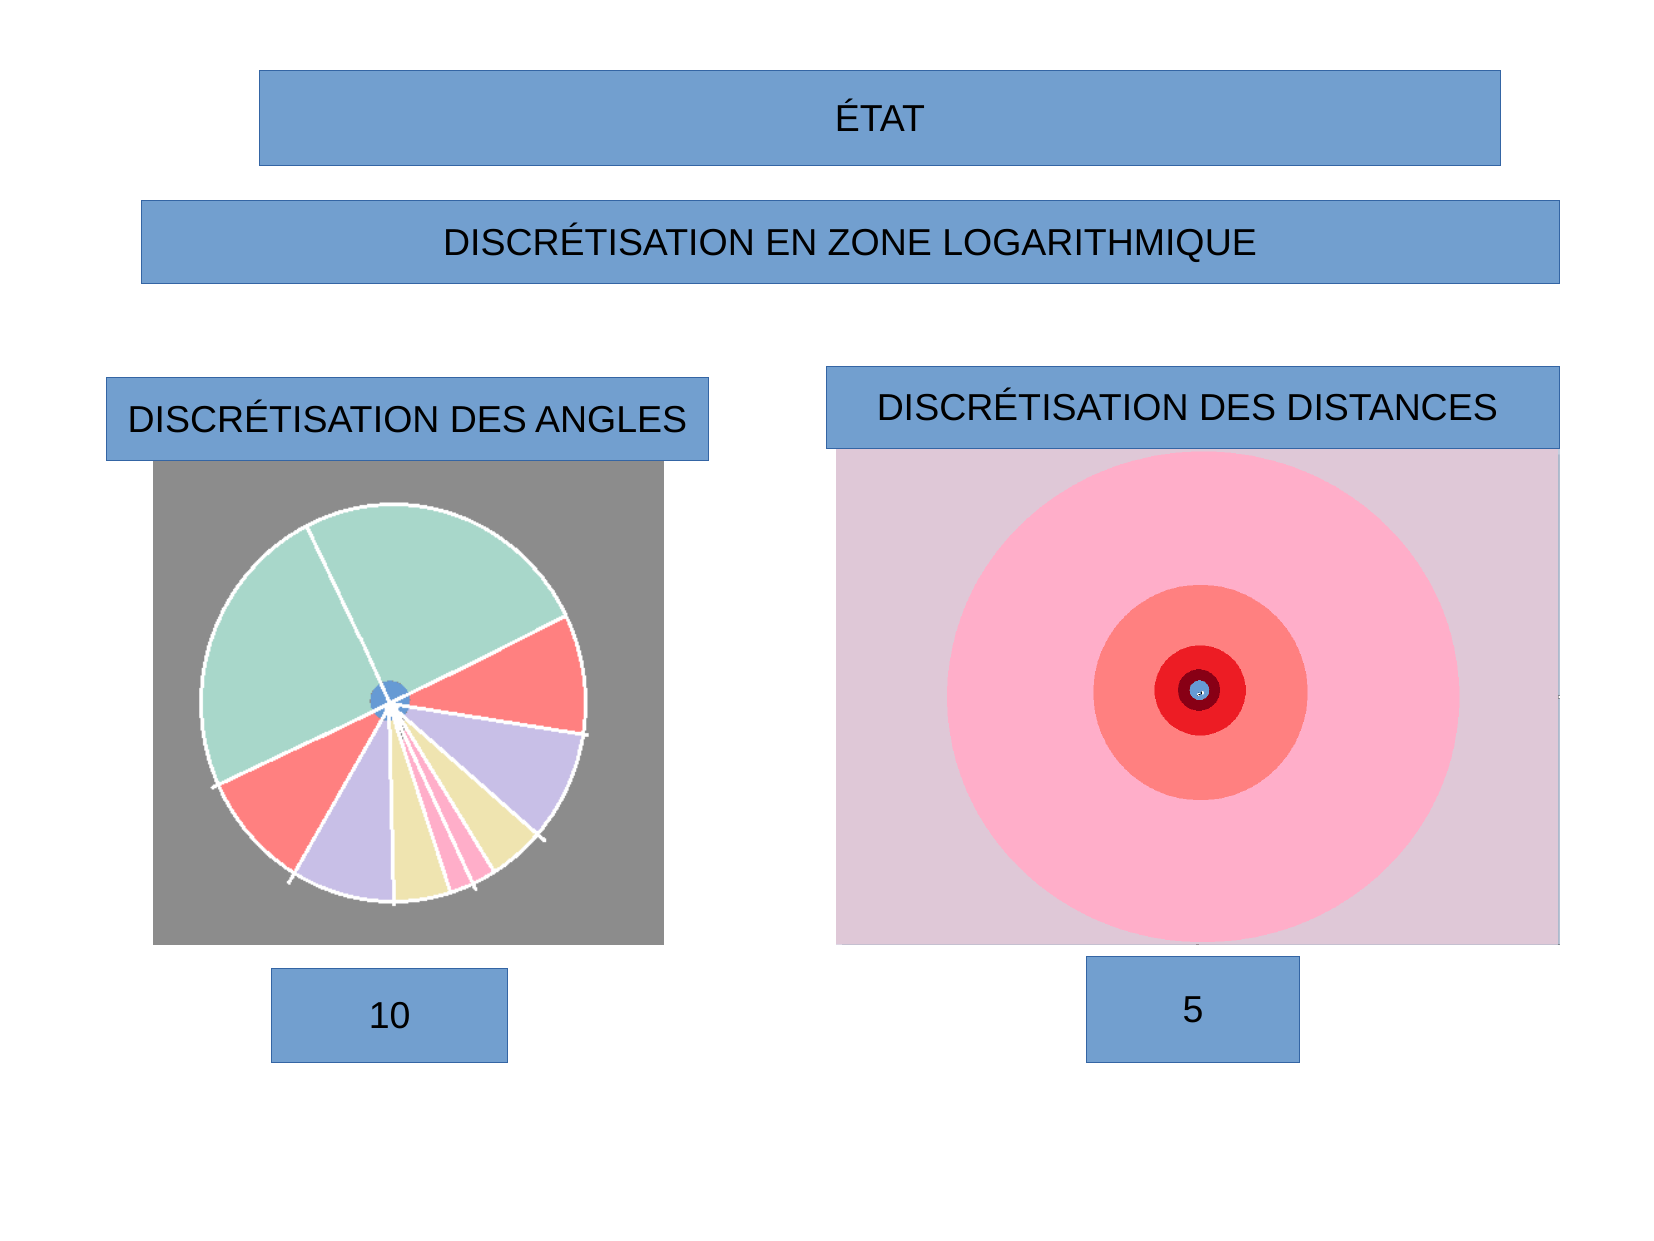

ÉTAT
DISCRÉTISATION EN ZONE LOGARITHMIQUE
DISCRÉTISATION DES DISTANCES
DISCRÉTISATION DES ANGLES
5
10